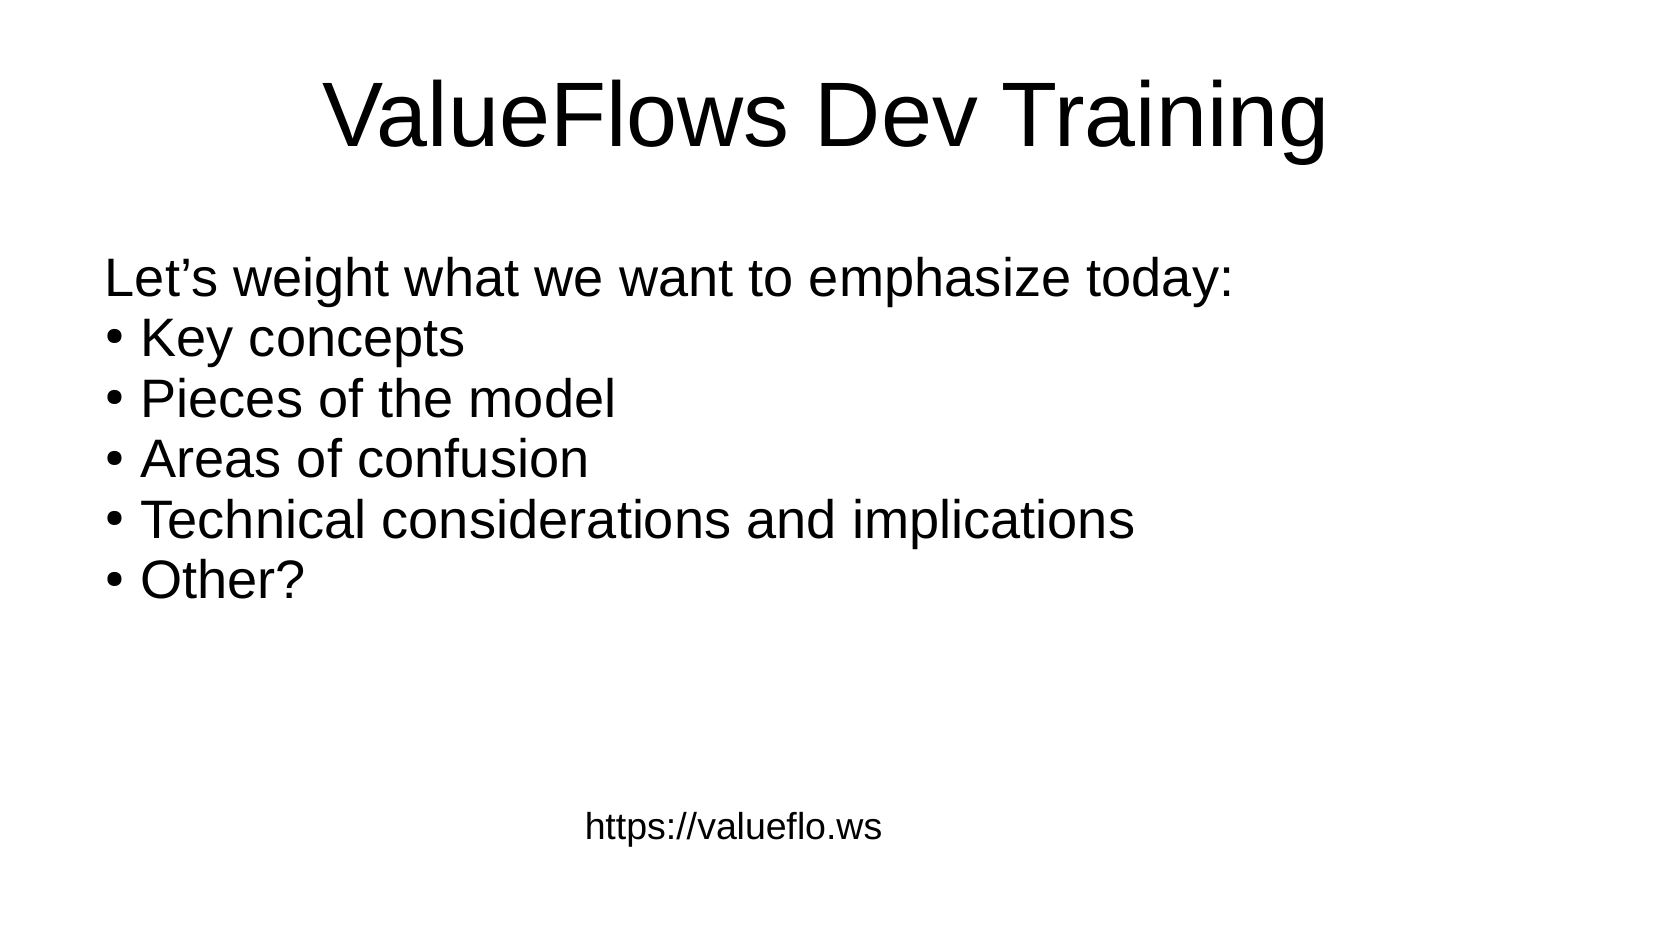

# ValueFlows Dev Training
Let’s weight what we want to emphasize today:
Key concepts
Pieces of the model
Areas of confusion
Technical considerations and implications
Other?
https://valueflo.ws